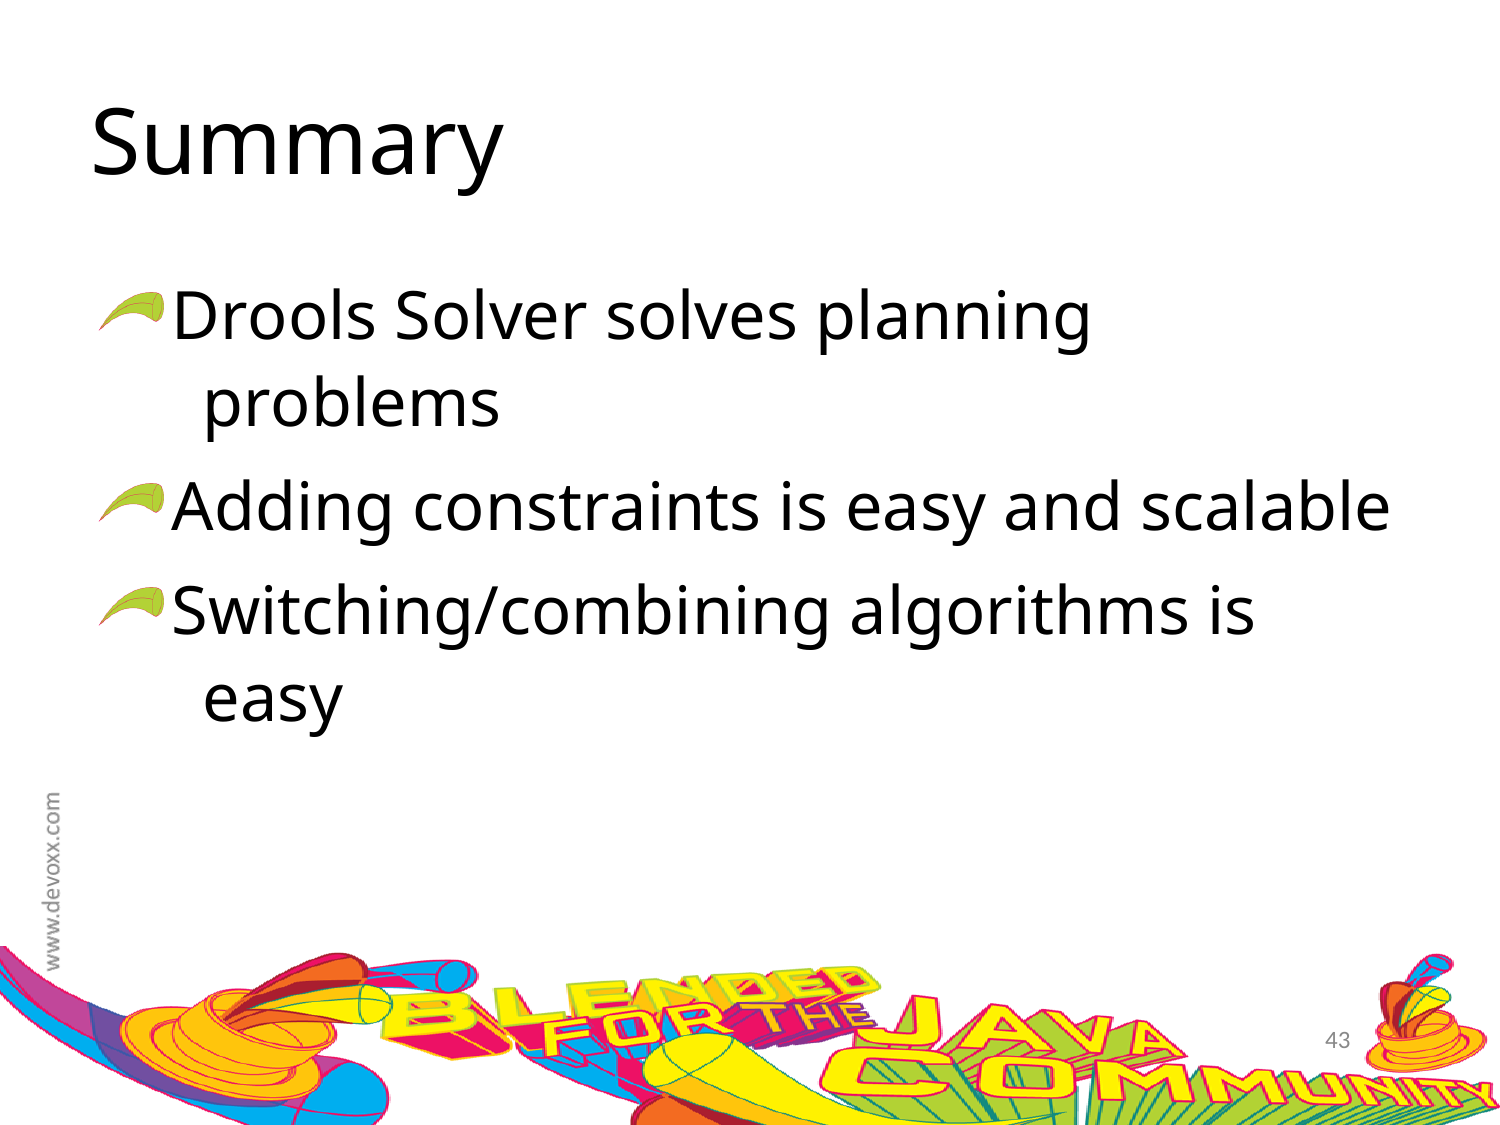

# Summary
Drools Solver solves planning problems
Adding constraints is easy and scalable
Switching/combining algorithms is easy
43